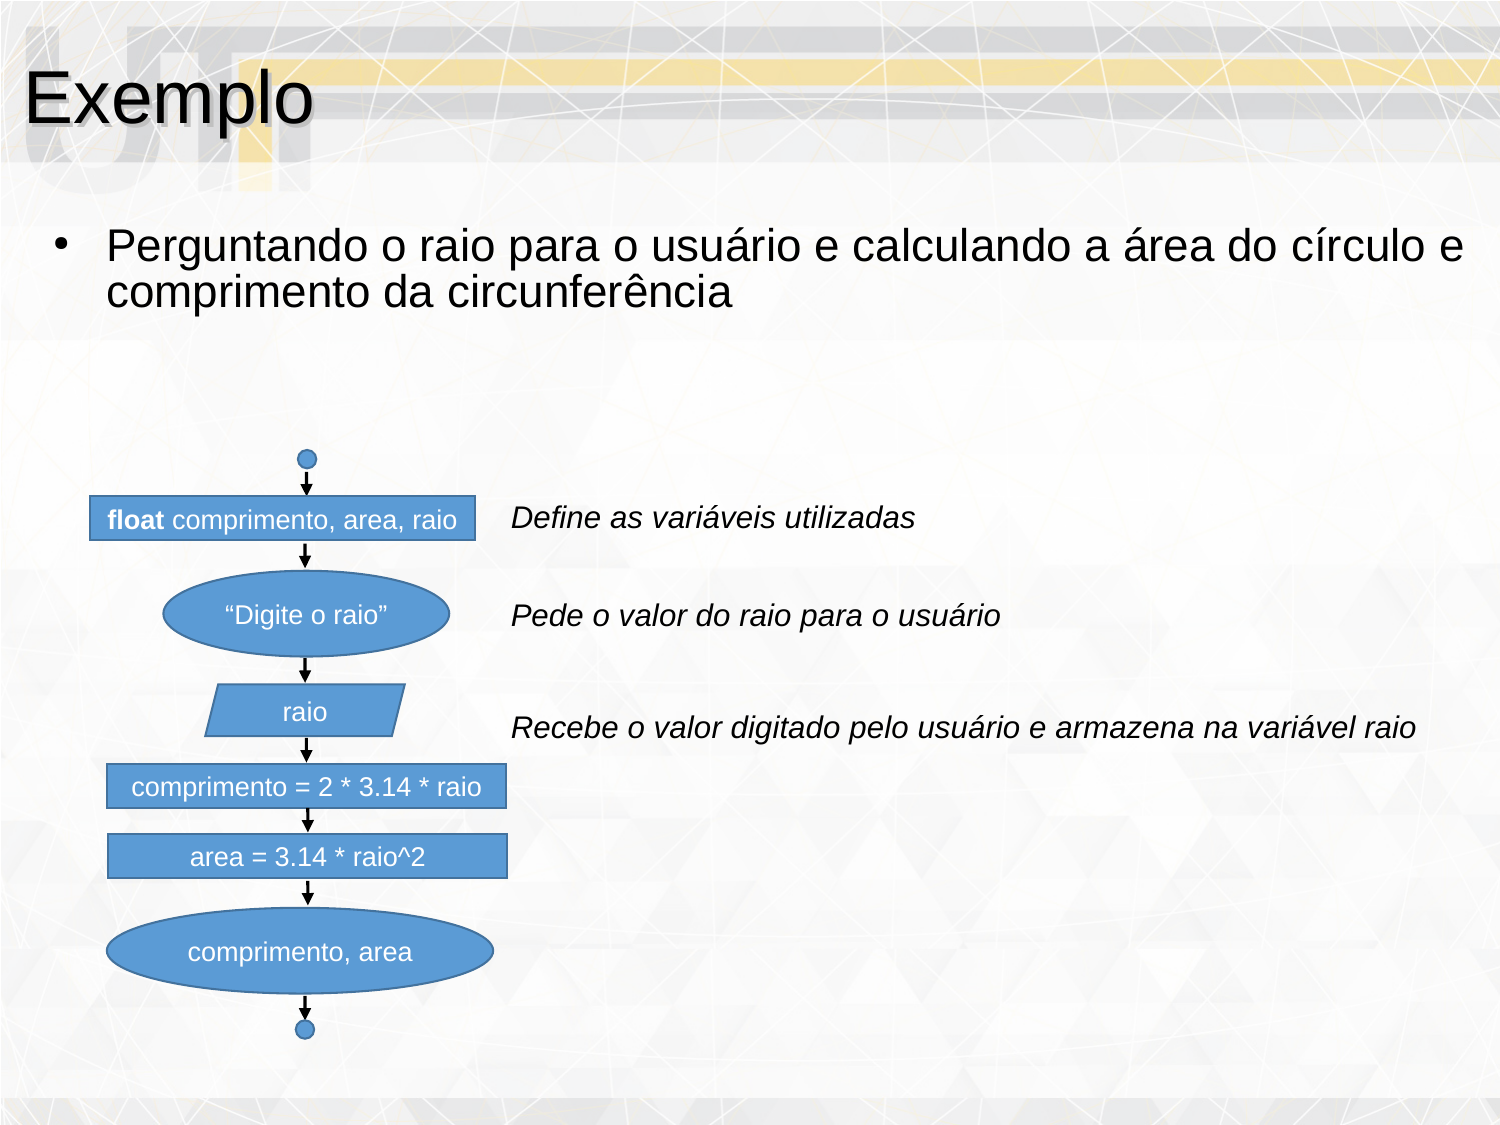

# Exemplo
Perguntando o raio para o usuário e calculando a área do círculo e comprimento da circunferência
Define as variáveis utilizadas
float comprimento, area, raio
“Digite o raio”
Pede o valor do raio para o usuário
raio
Recebe o valor digitado pelo usuário e armazena na variável raio
comprimento = 2 * 3.14 * raio
area = 3.14 * raio^2
comprimento, area